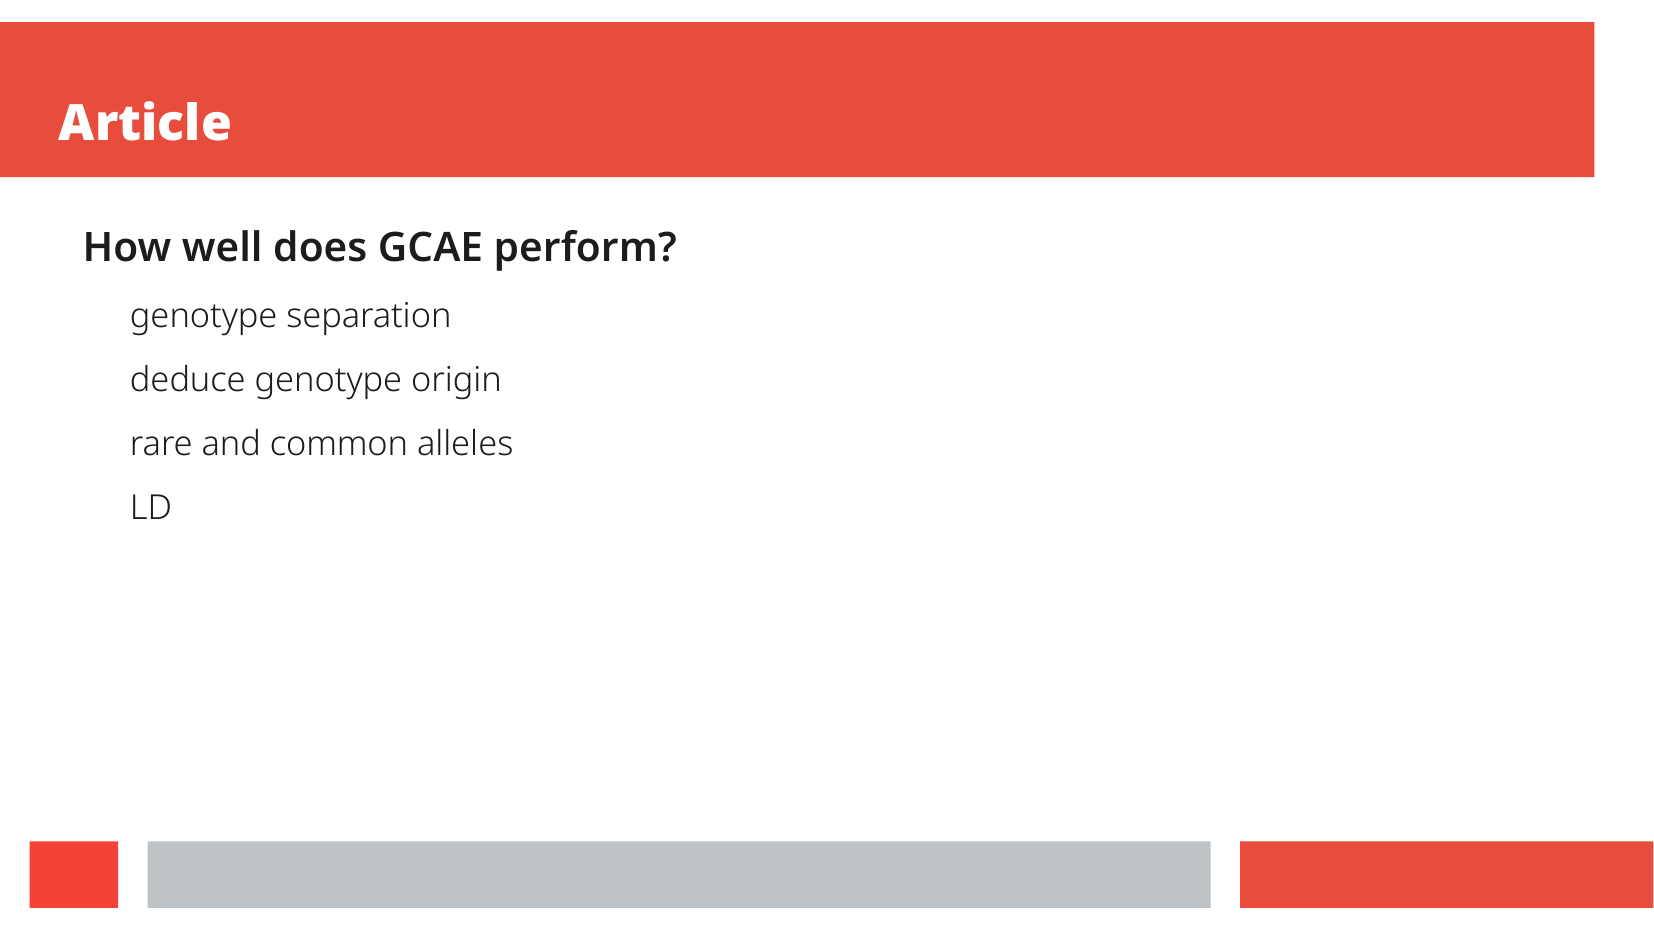

# Article
How well does GCAE perform?
genotype separation
deduce genotype origin
rare and common alleles
LD